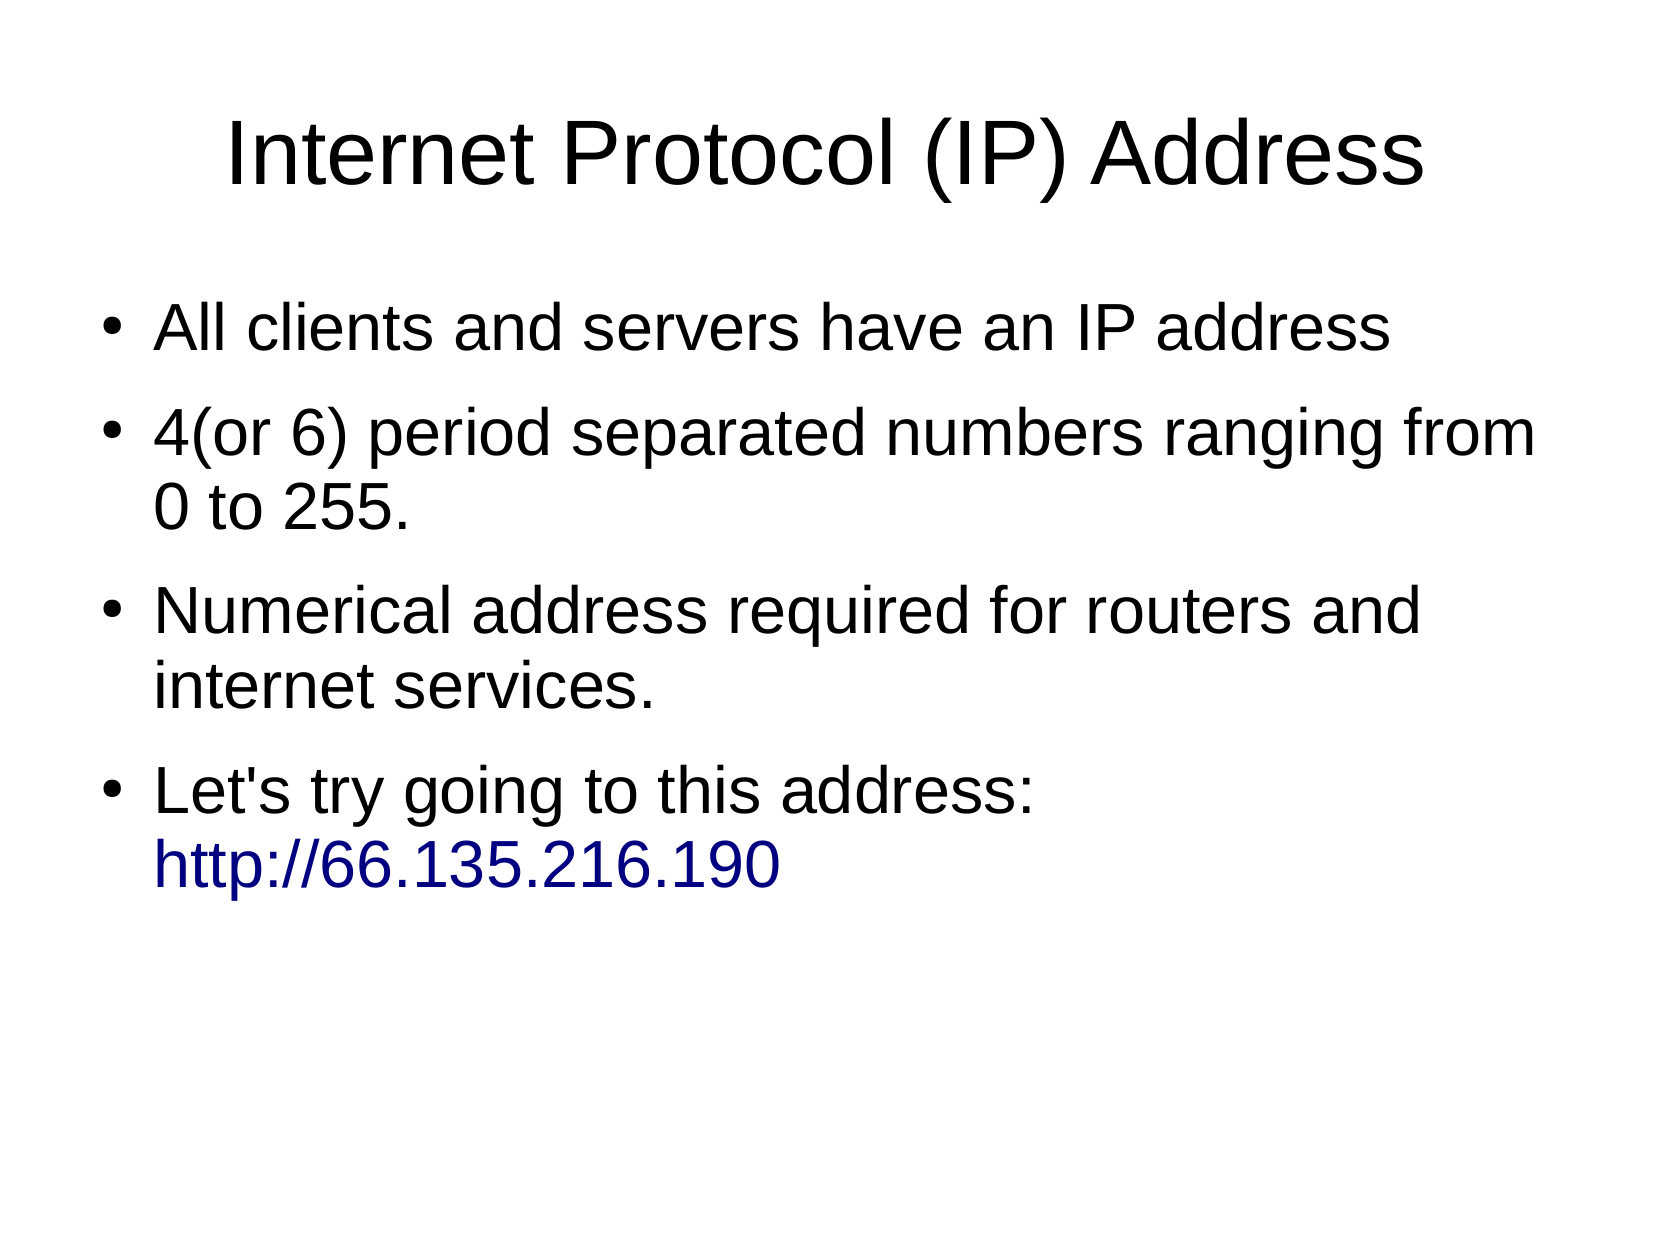

# Internet Protocol (IP) Address
All clients and servers have an IP address
4(or 6) period separated numbers ranging from 0 to 255.
Numerical address required for routers and internet services.
Let's try going to this address: http://66.135.216.190